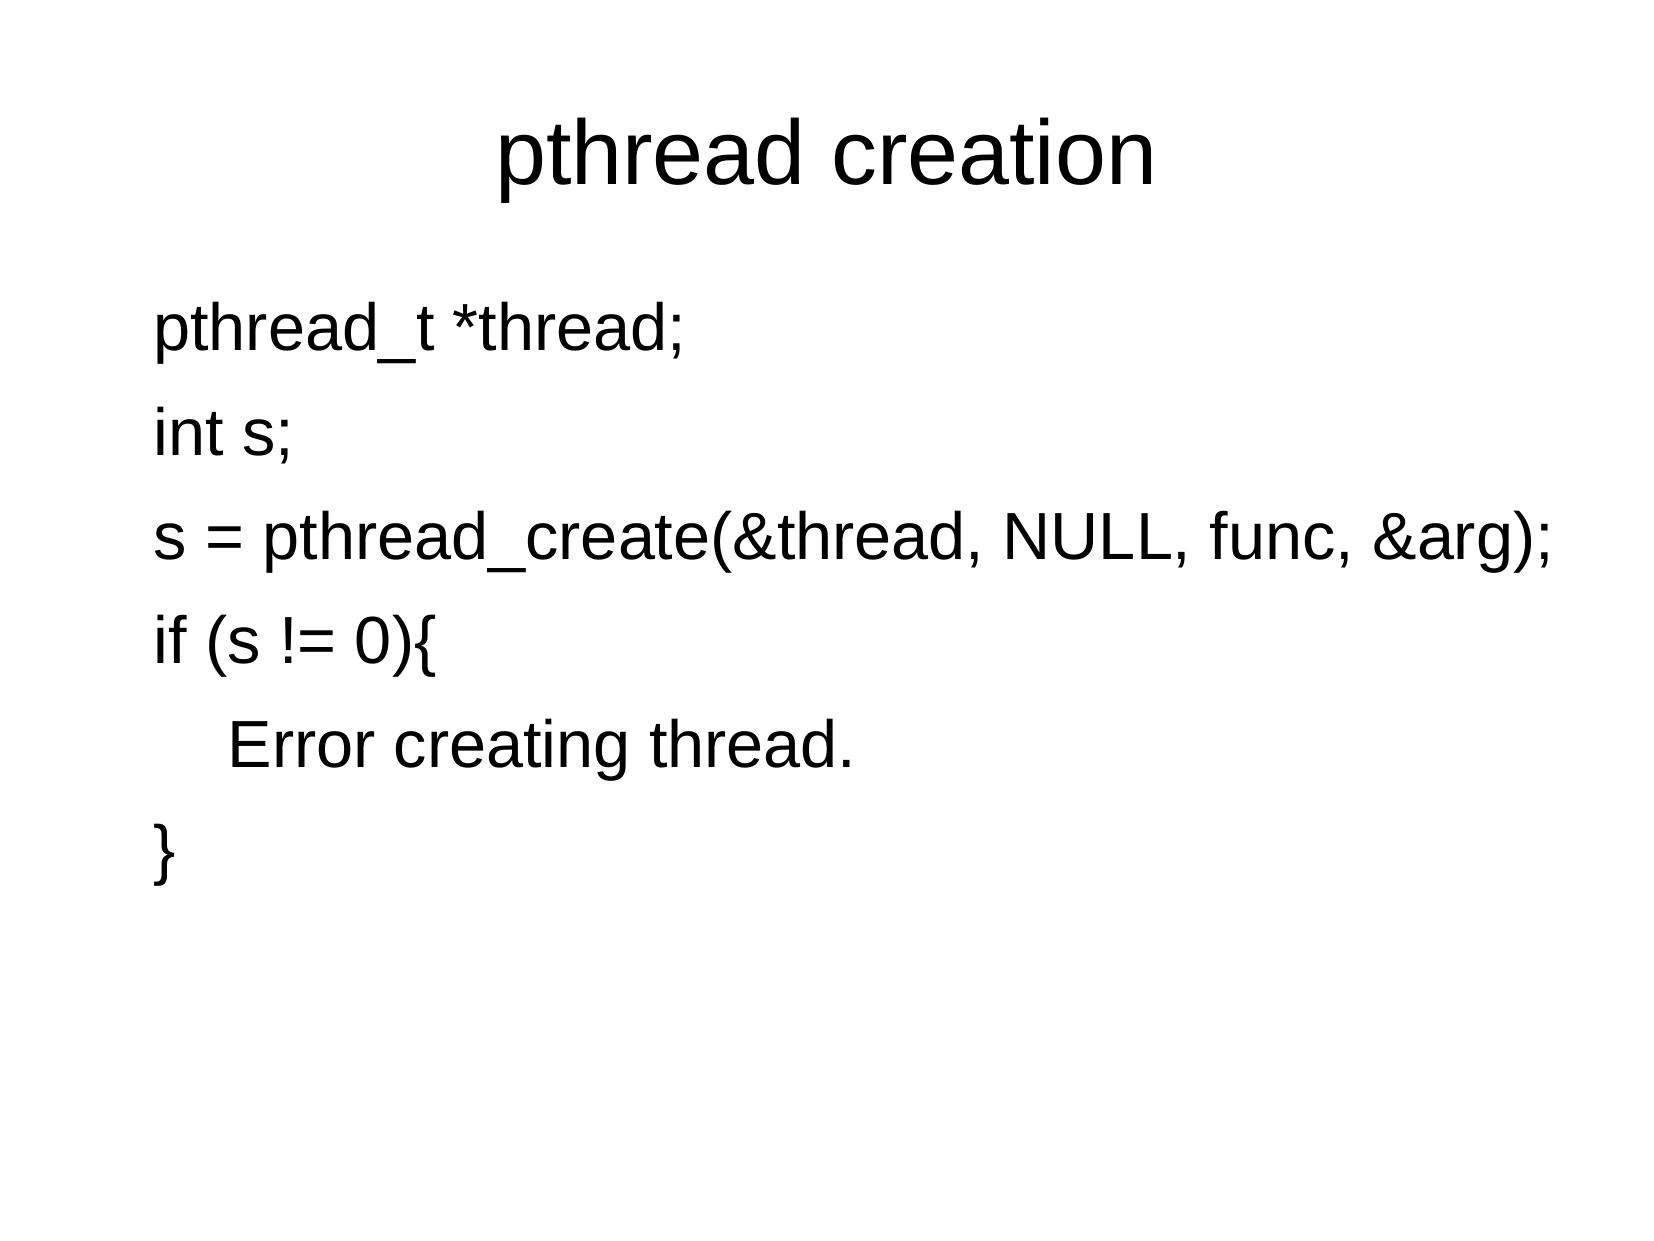

# pthread creation
pthread_t *thread;
int s;
s = pthread_create(&thread, NULL, func, &arg);
if (s != 0){
 Error creating thread.
}